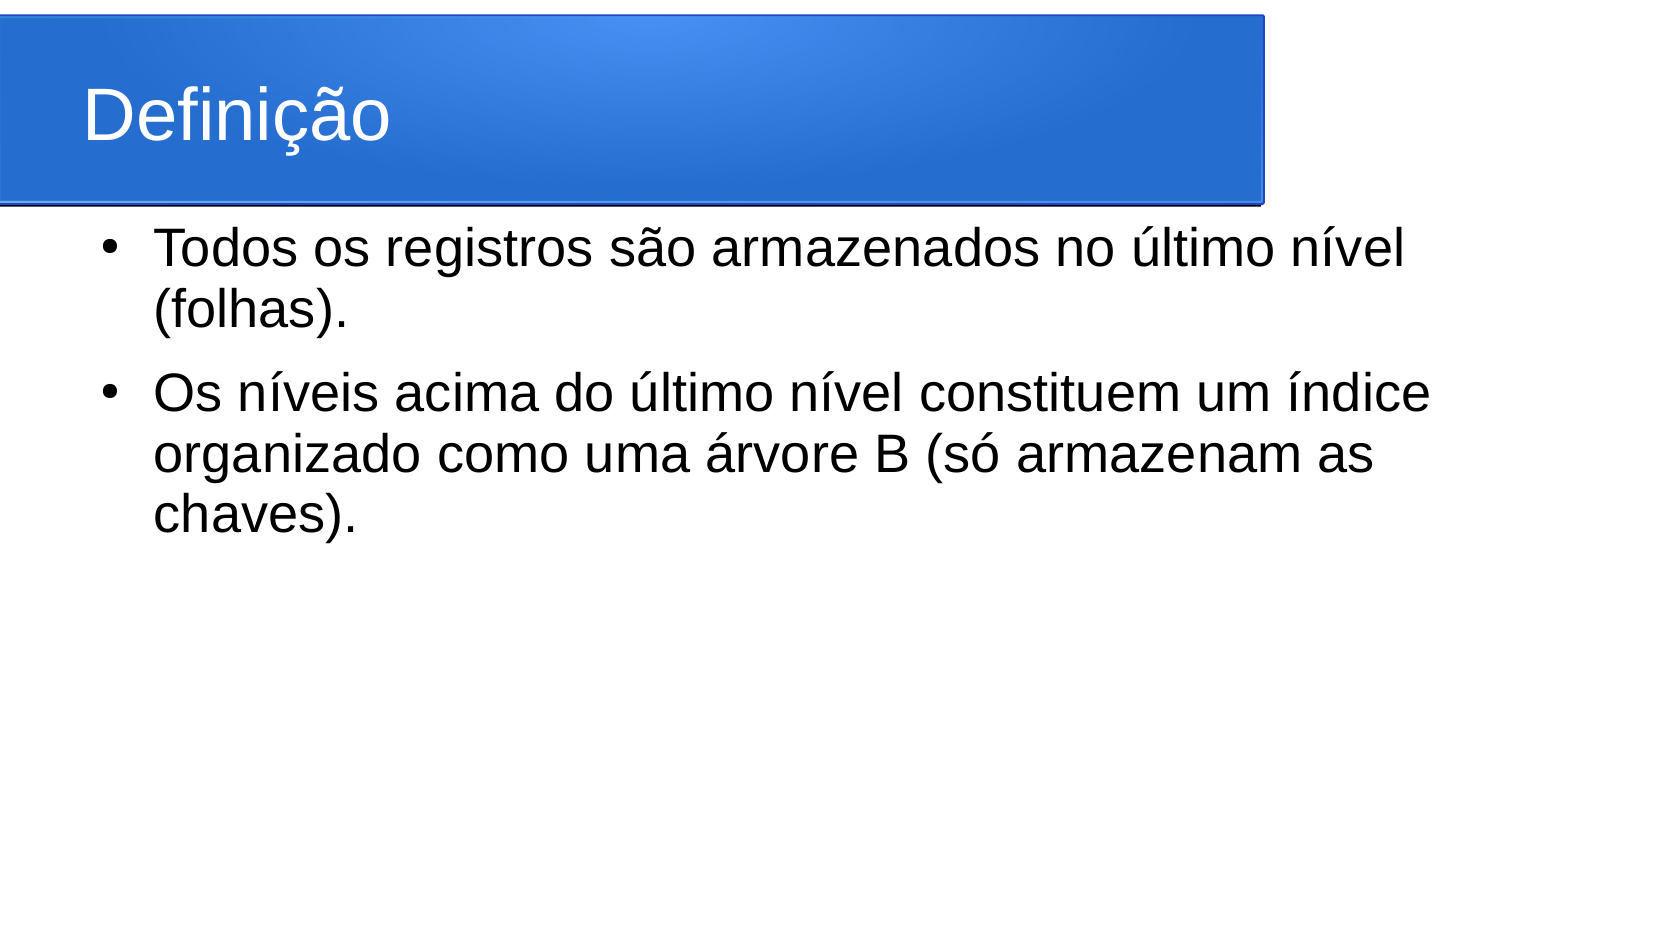

# Definição
Todos os registros são armazenados no último nível (folhas).
Os níveis acima do último nível constituem um índice organizado como uma árvore B (só armazenam as chaves).